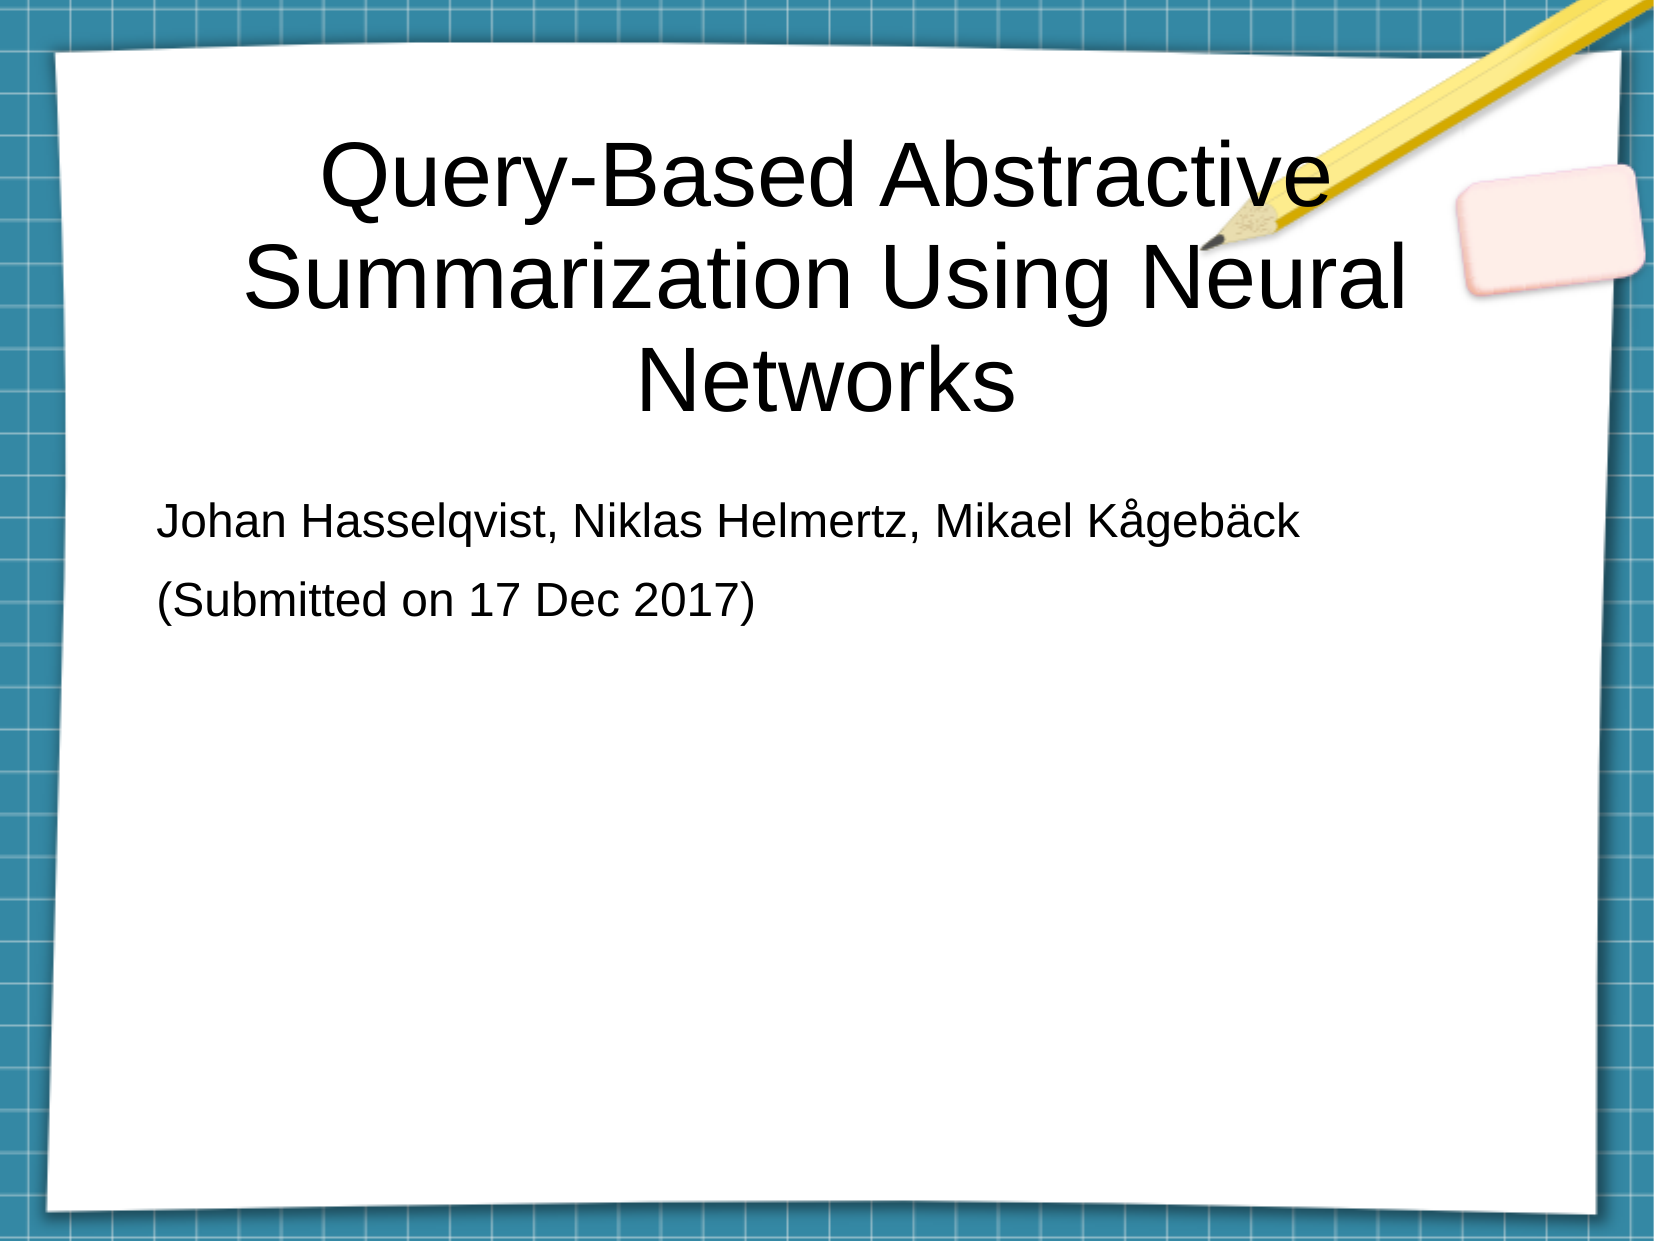

# Query-Based Abstractive Summarization Using Neural Networks
Johan Hasselqvist, Niklas Helmertz, Mikael Kågebäck
(Submitted on 17 Dec 2017)